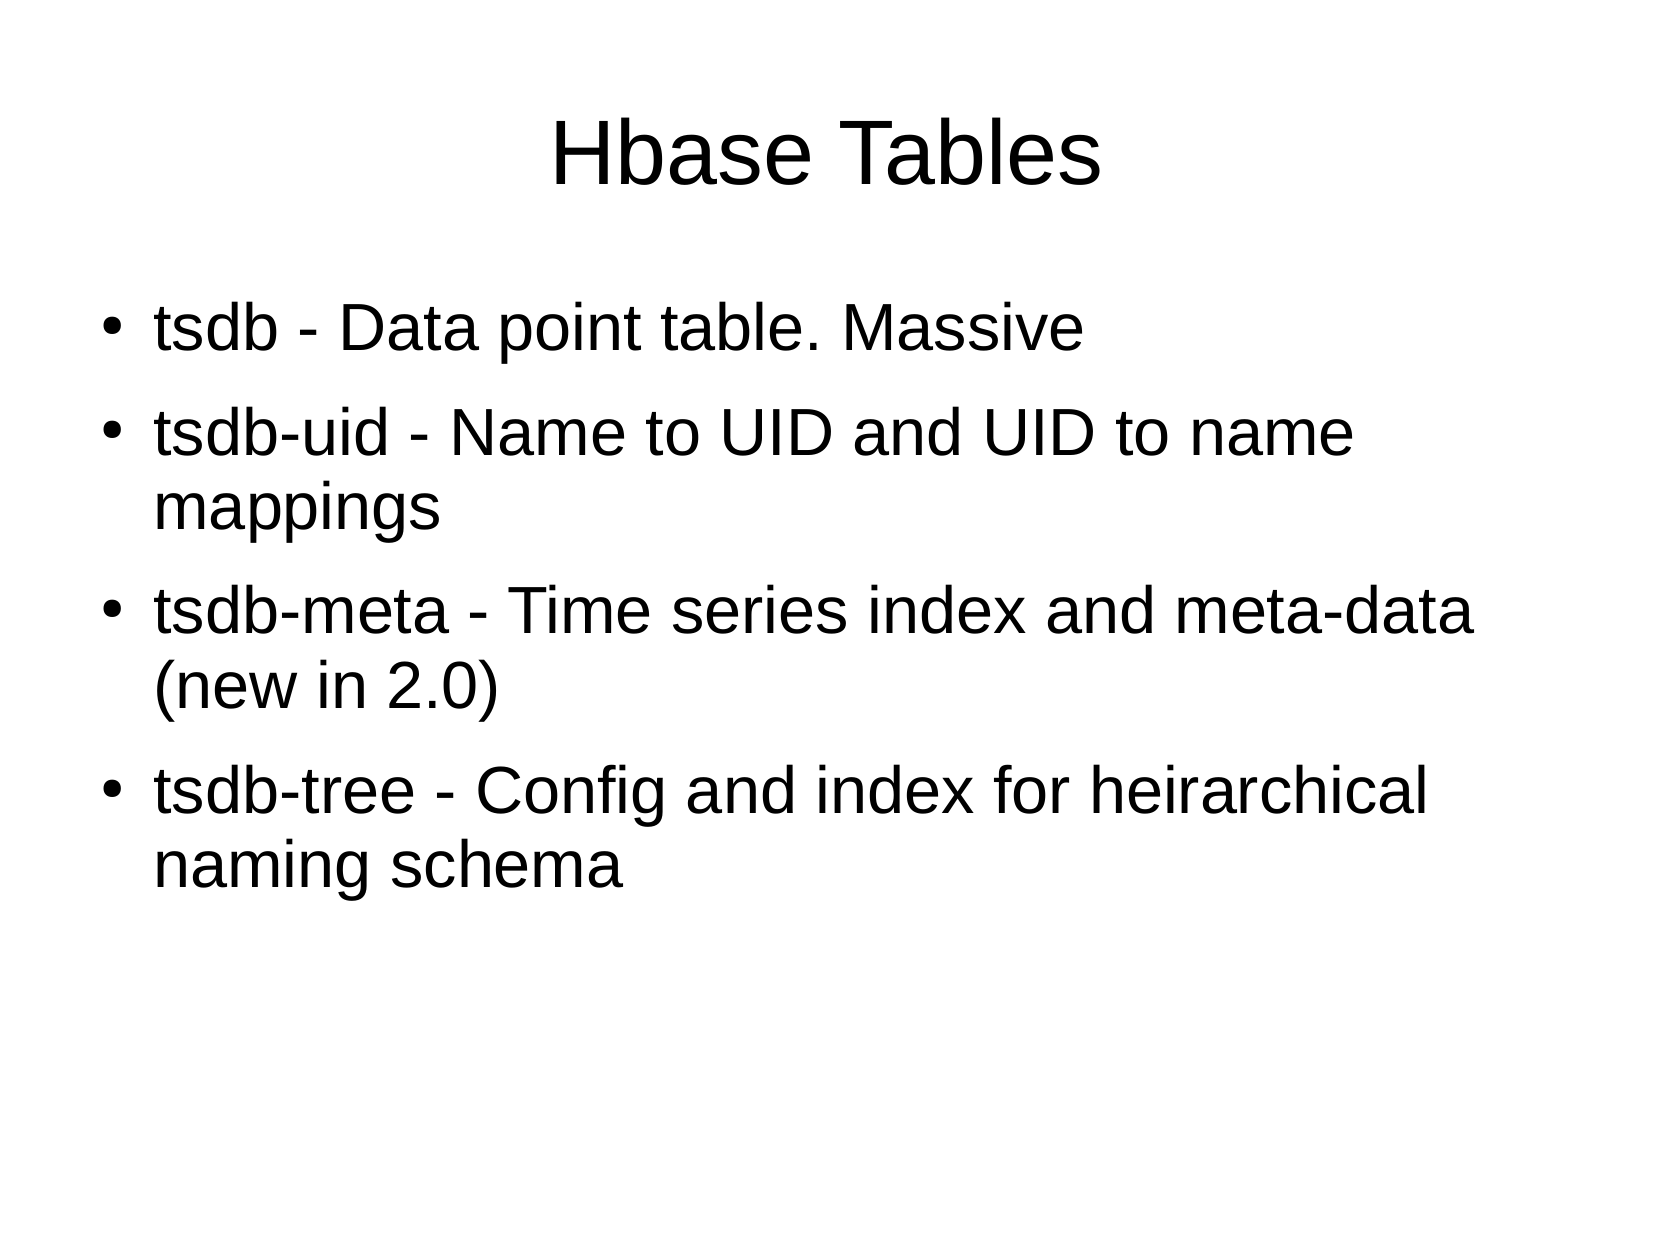

# Hbase Tables
tsdb - Data point table. Massive
tsdb-uid - Name to UID and UID to name mappings
tsdb-meta - Time series index and meta-data (new in 2.0)
tsdb-tree - Config and index for heirarchical naming schema